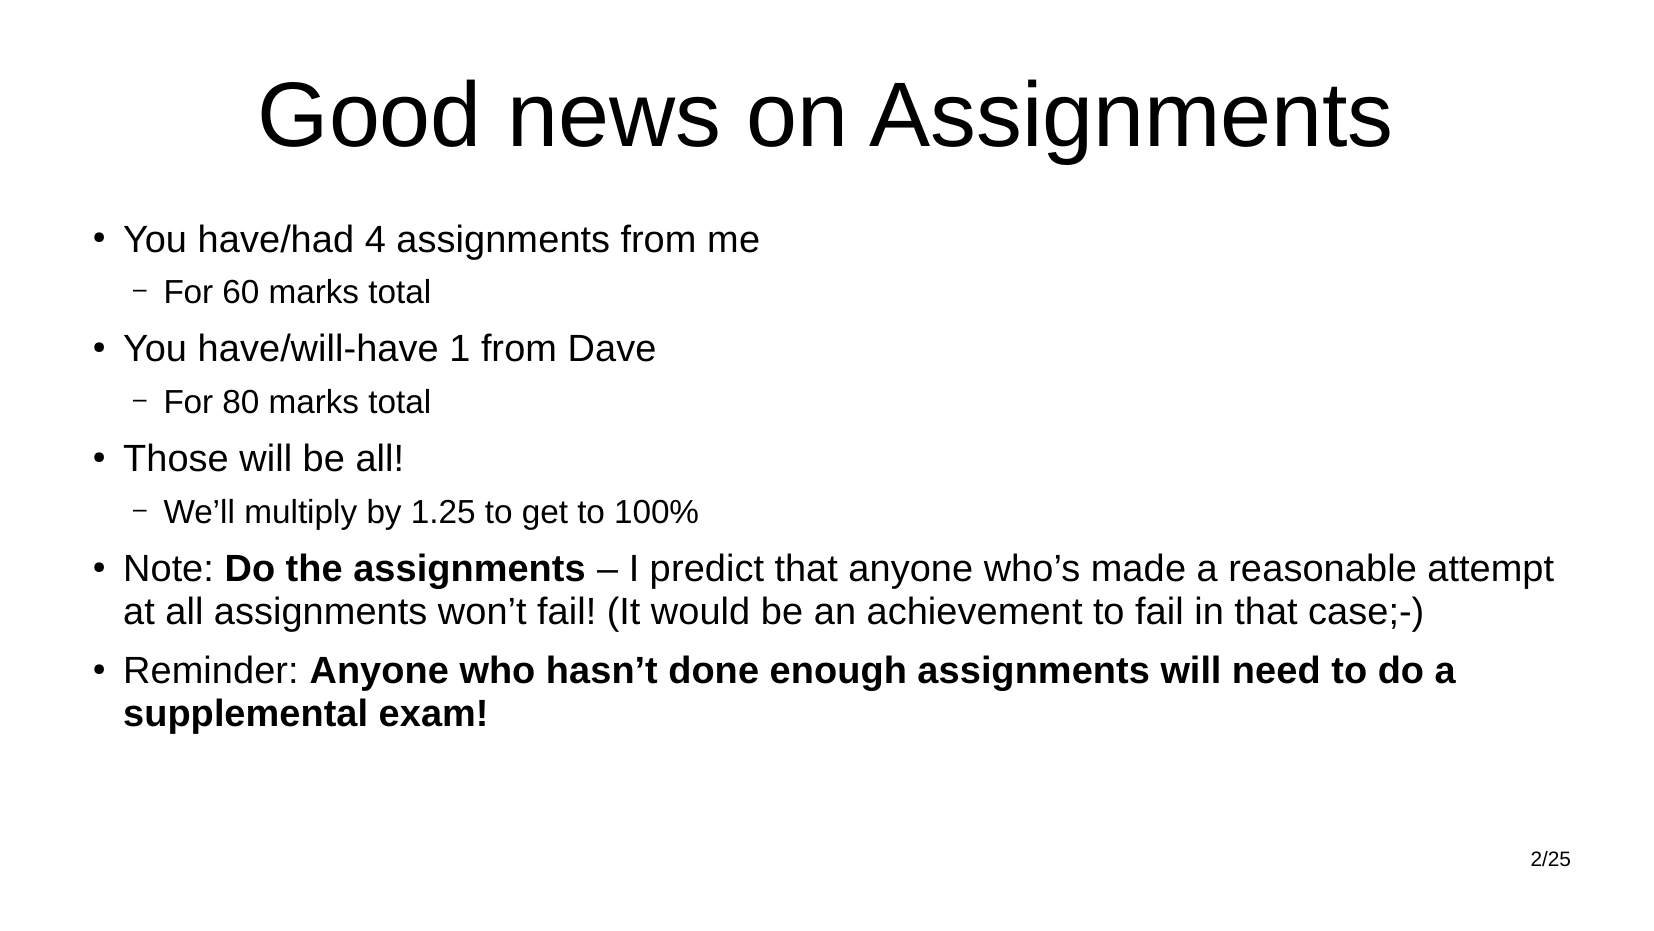

# Good news on Assignments
You have/had 4 assignments from me
For 60 marks total
You have/will-have 1 from Dave
For 80 marks total
Those will be all!
We’ll multiply by 1.25 to get to 100%
Note: Do the assignments – I predict that anyone who’s made a reasonable attempt at all assignments won’t fail! (It would be an achievement to fail in that case;-)
Reminder: Anyone who hasn’t done enough assignments will need to do a supplemental exam!
2